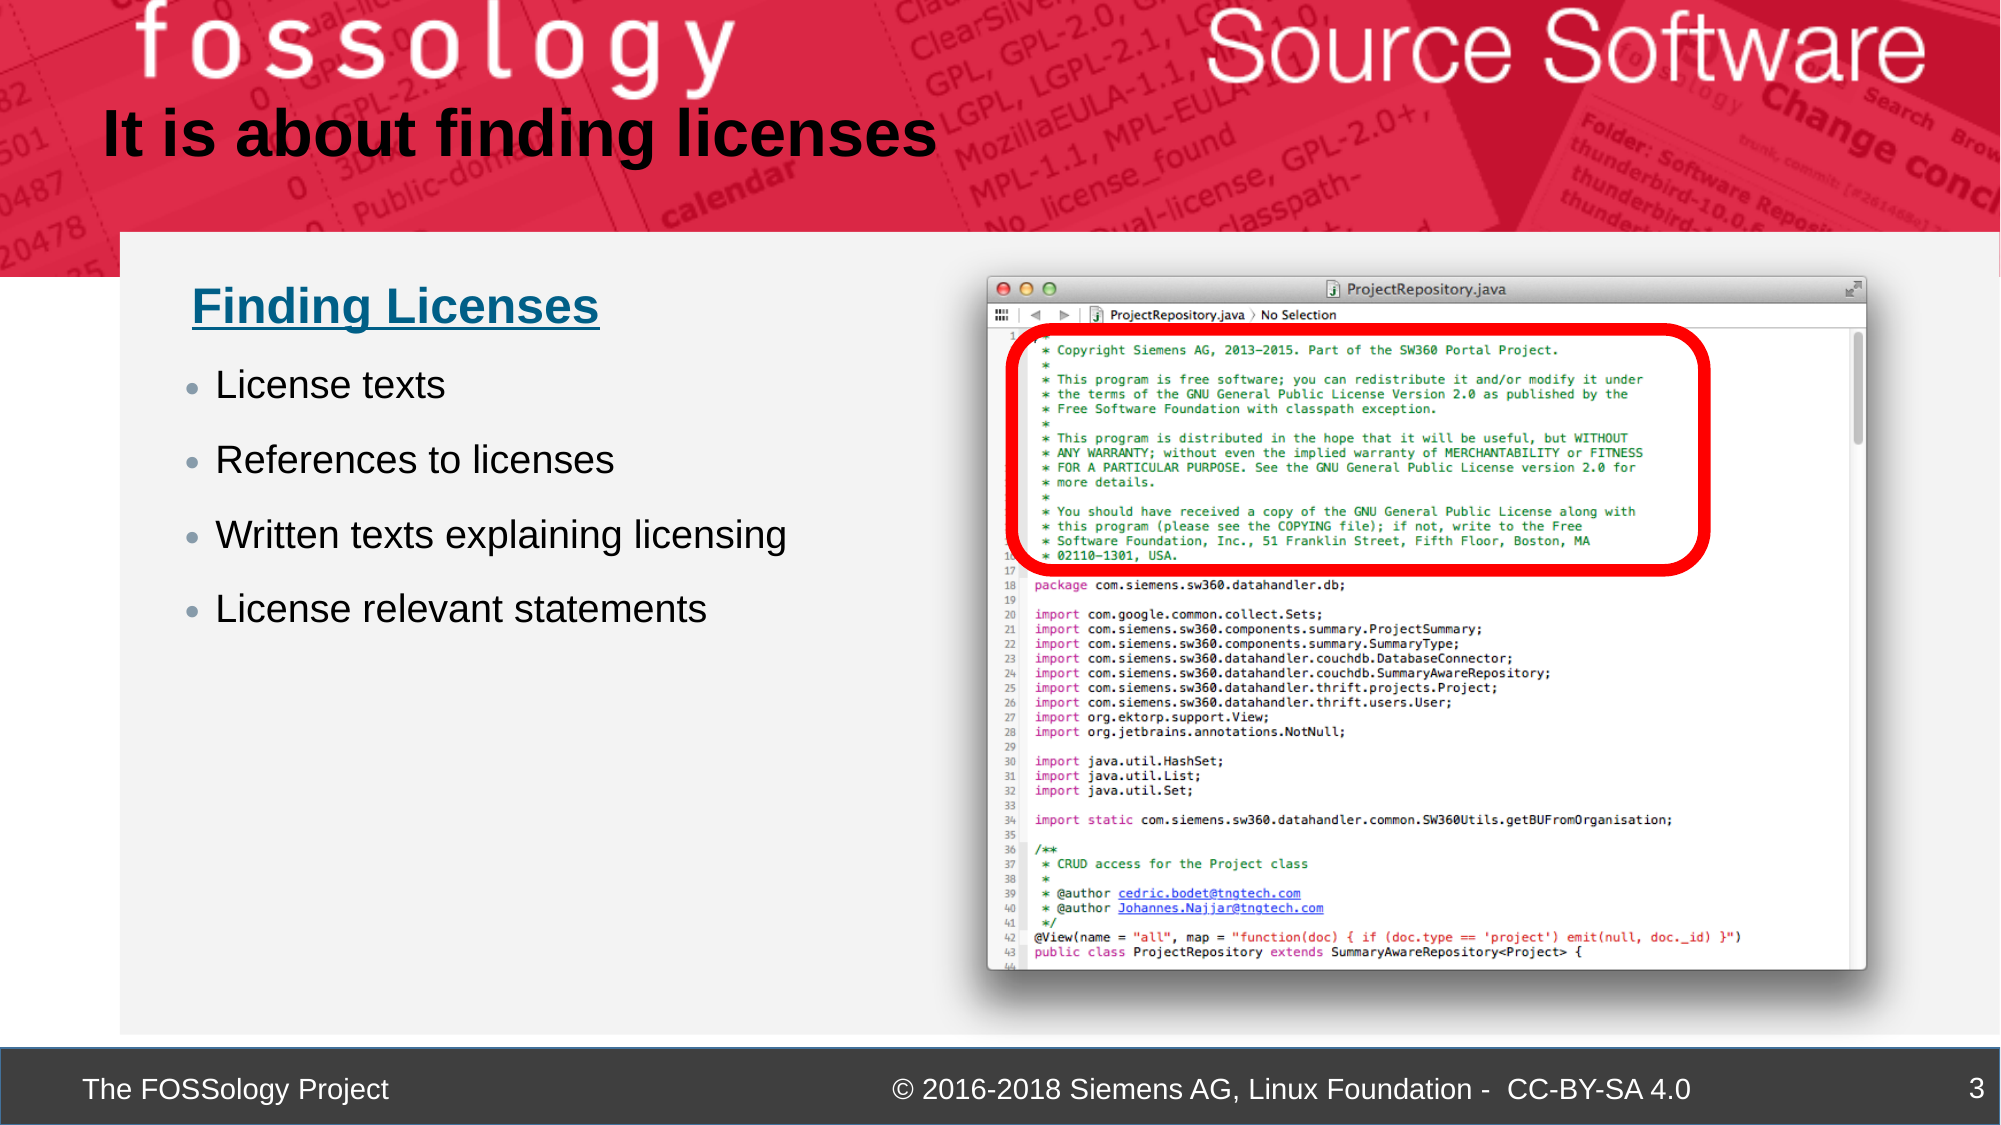

It is about finding licenses
Finding Licenses
License texts
References to licenses
Written texts explaining licensing
License relevant statements